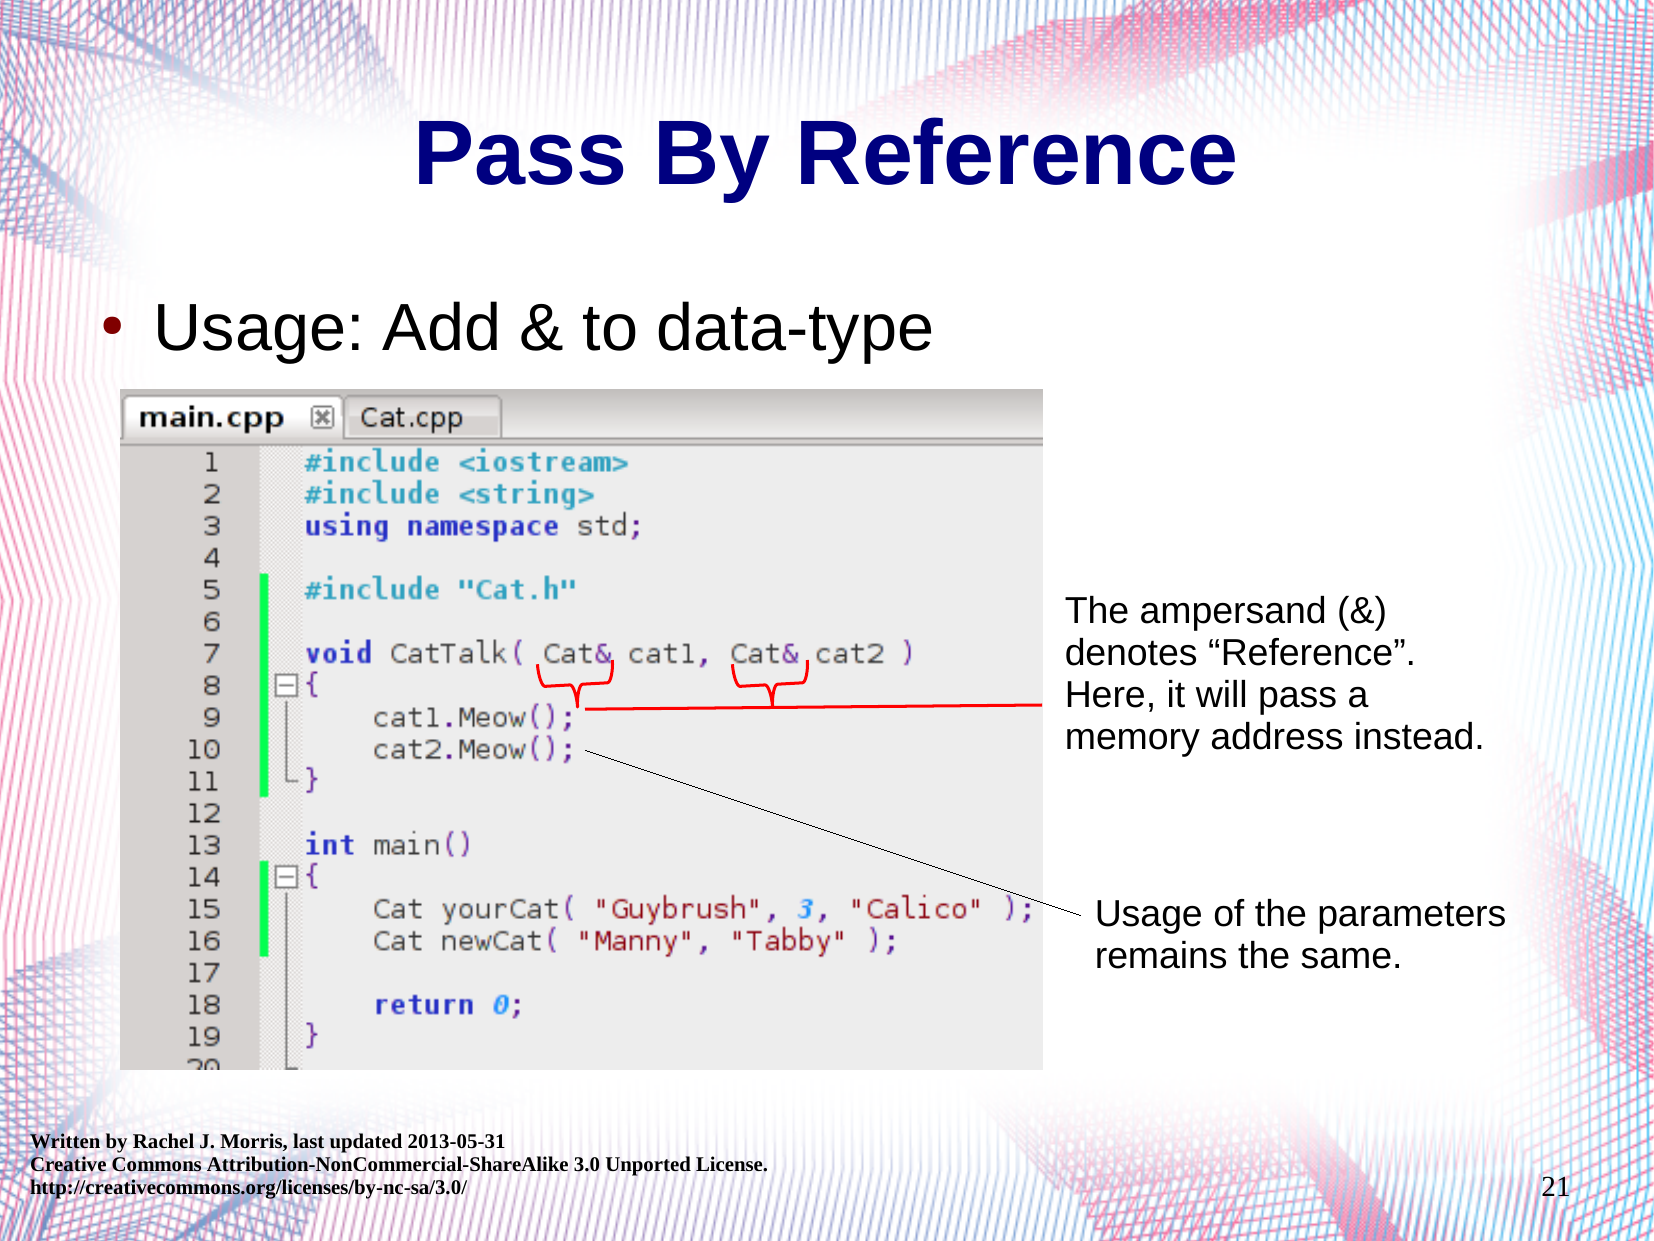

# Pass By Reference
Usage: Add & to data-type
The ampersand (&) denotes “Reference”.
Here, it will pass a memory address instead.
Usage of the parameters remains the same.
21